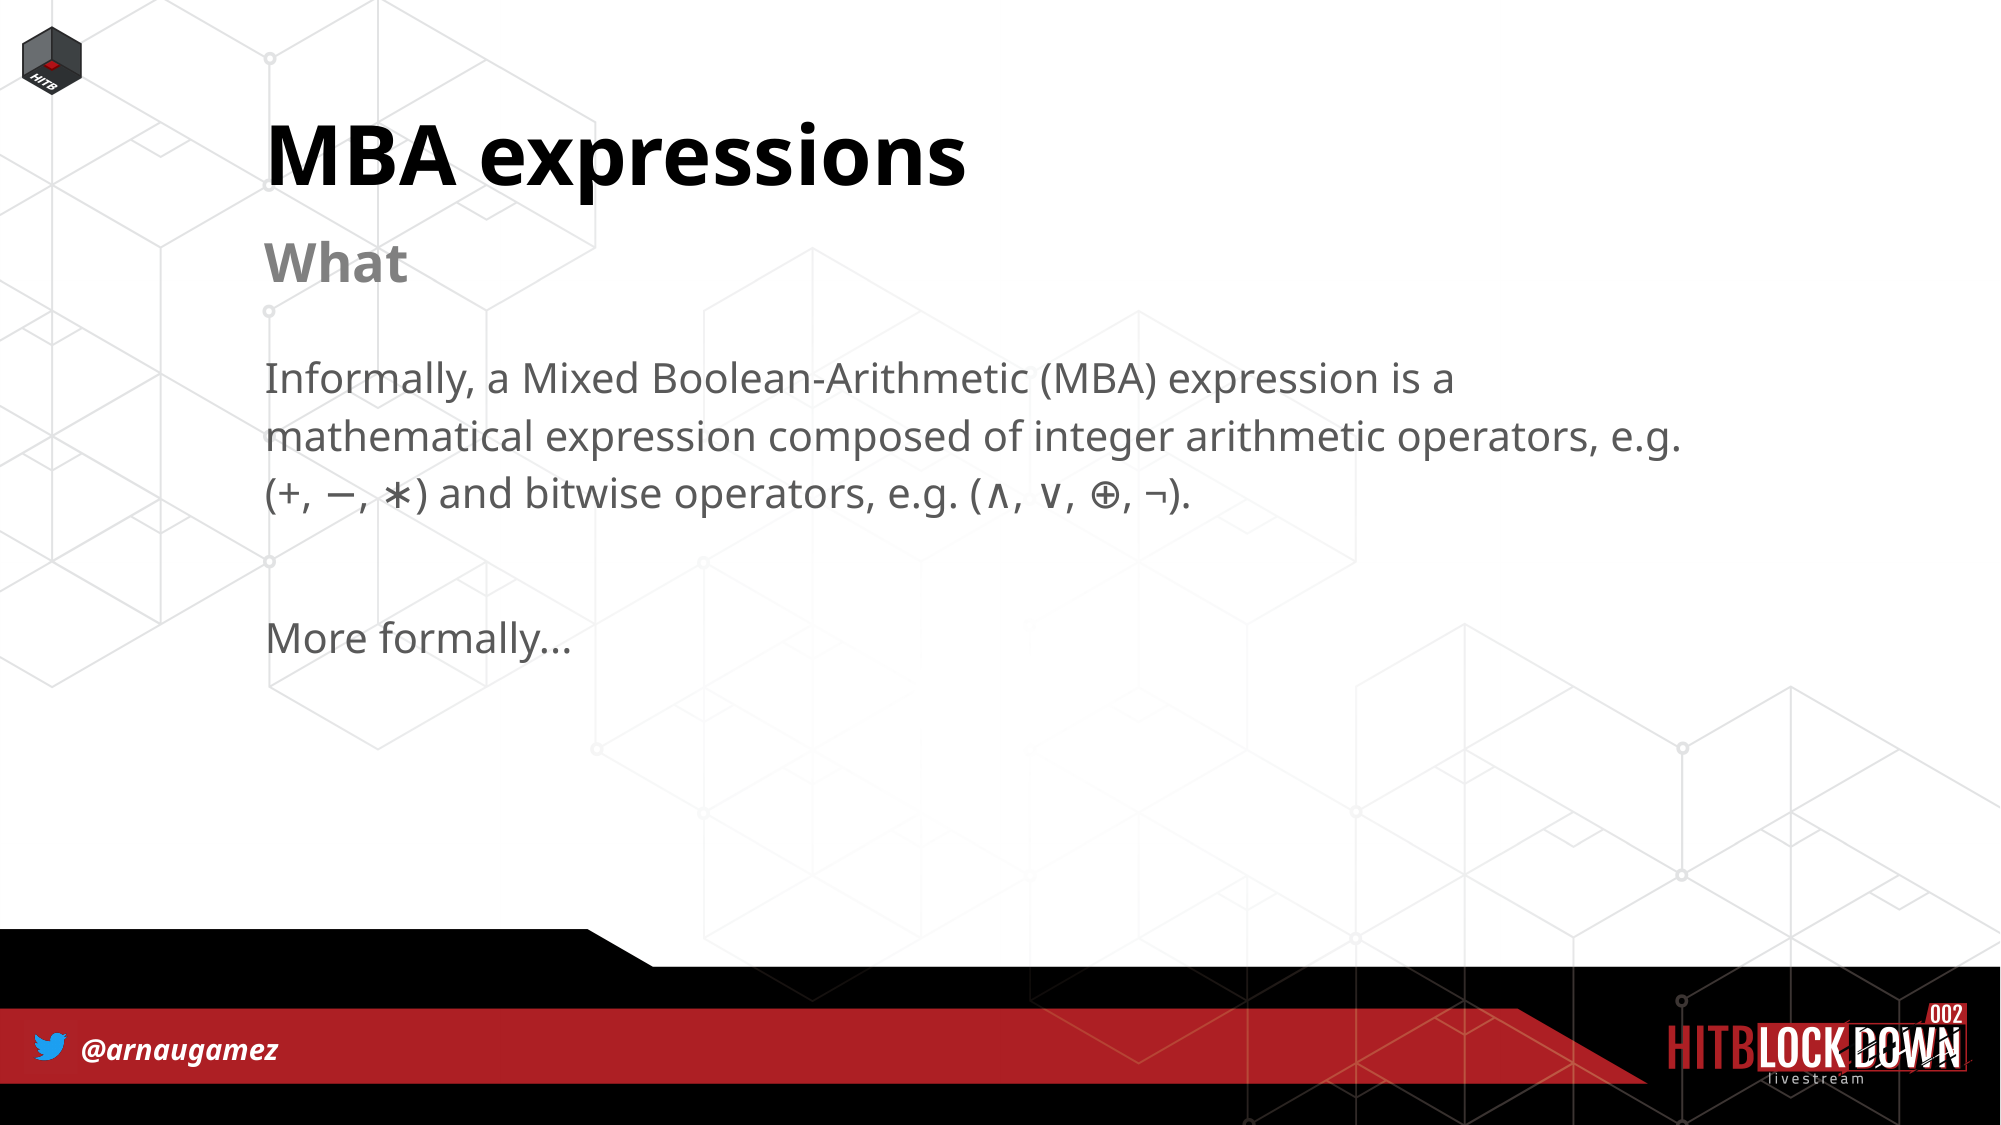

# MBA expressions
What
Informally, a Mixed Boolean-Arithmetic (MBA) expression is a mathematical expression composed of integer arithmetic operators, e.g. (+, −, ∗) and bitwise operators, e.g. (∧, ∨, ⊕, ¬).
More formally...